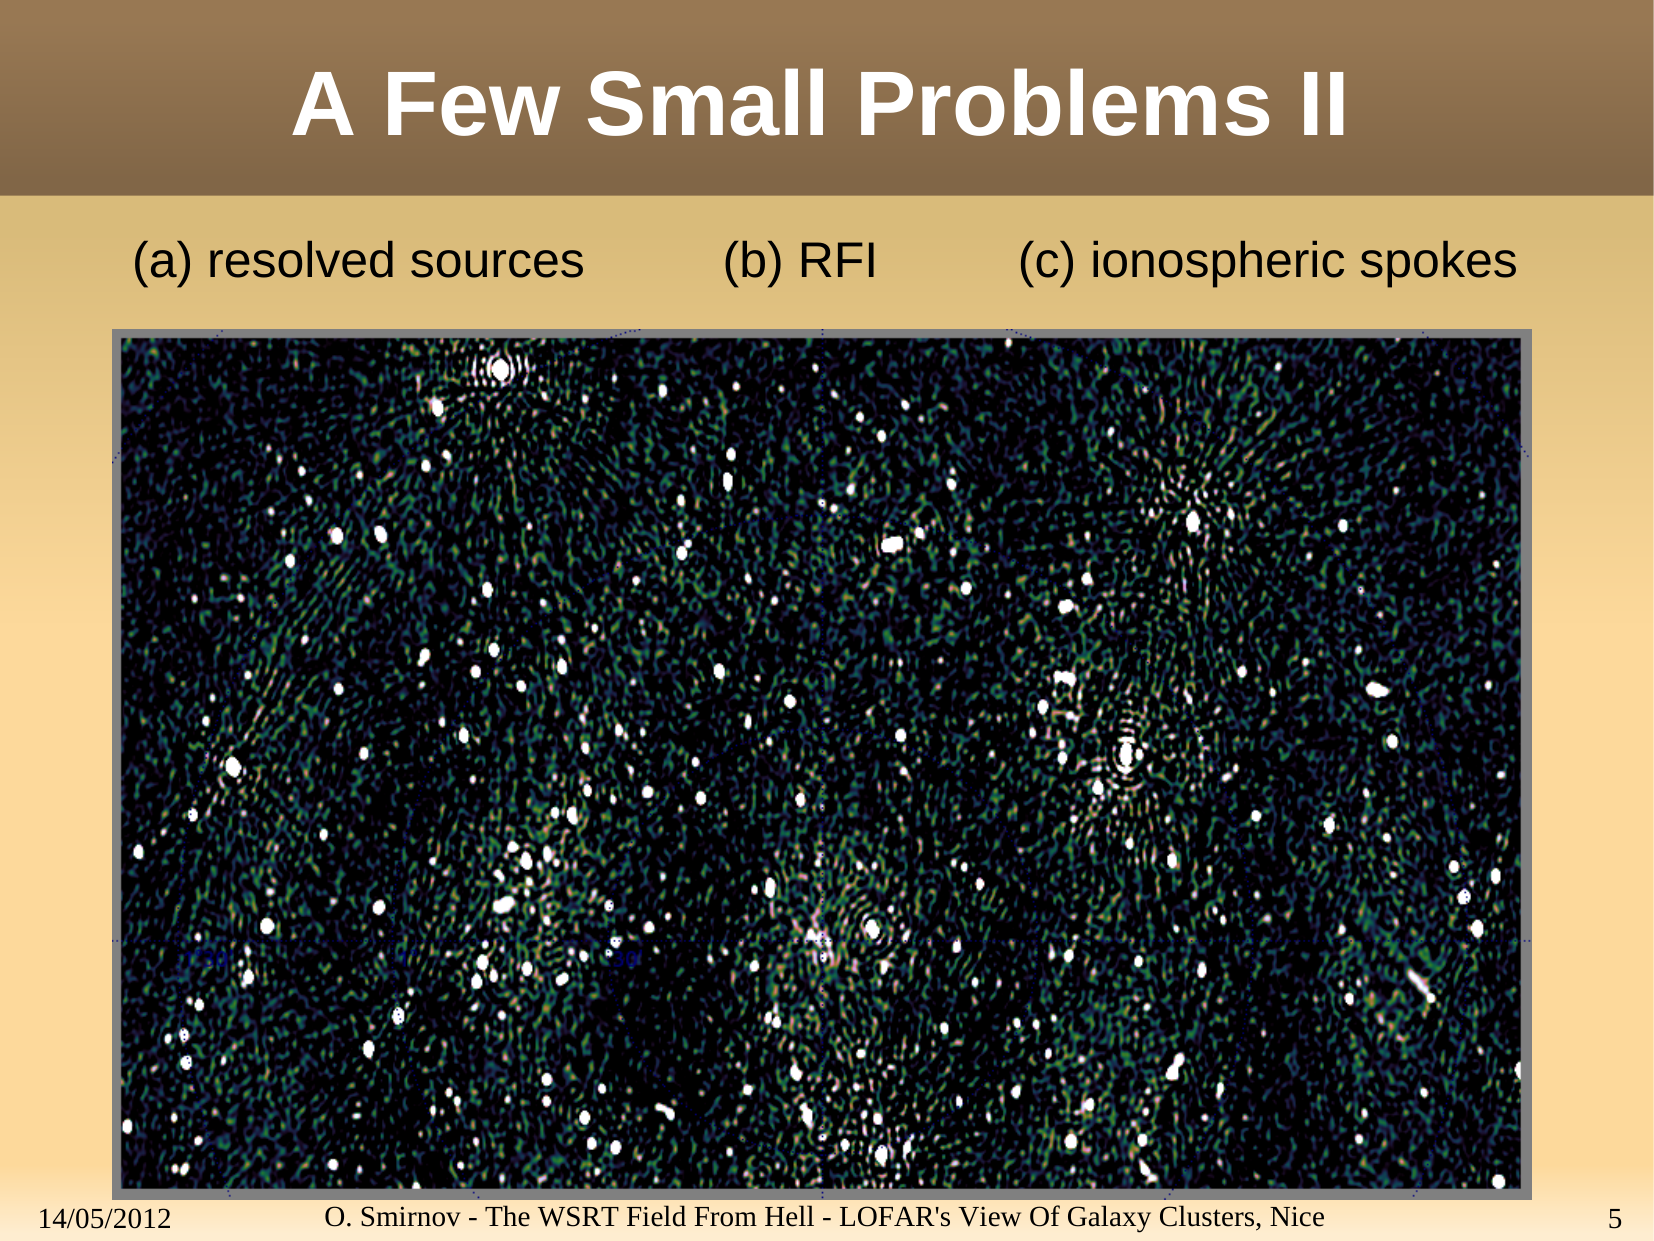

# A Few Small Problems II
(a) resolved sources 		(b) RFI 		(c) ionospheric spokes
O. Smirnov - The WSRT Field From Hell - LOFAR's View Of Galaxy Clusters, Nice
14/05/2012
5